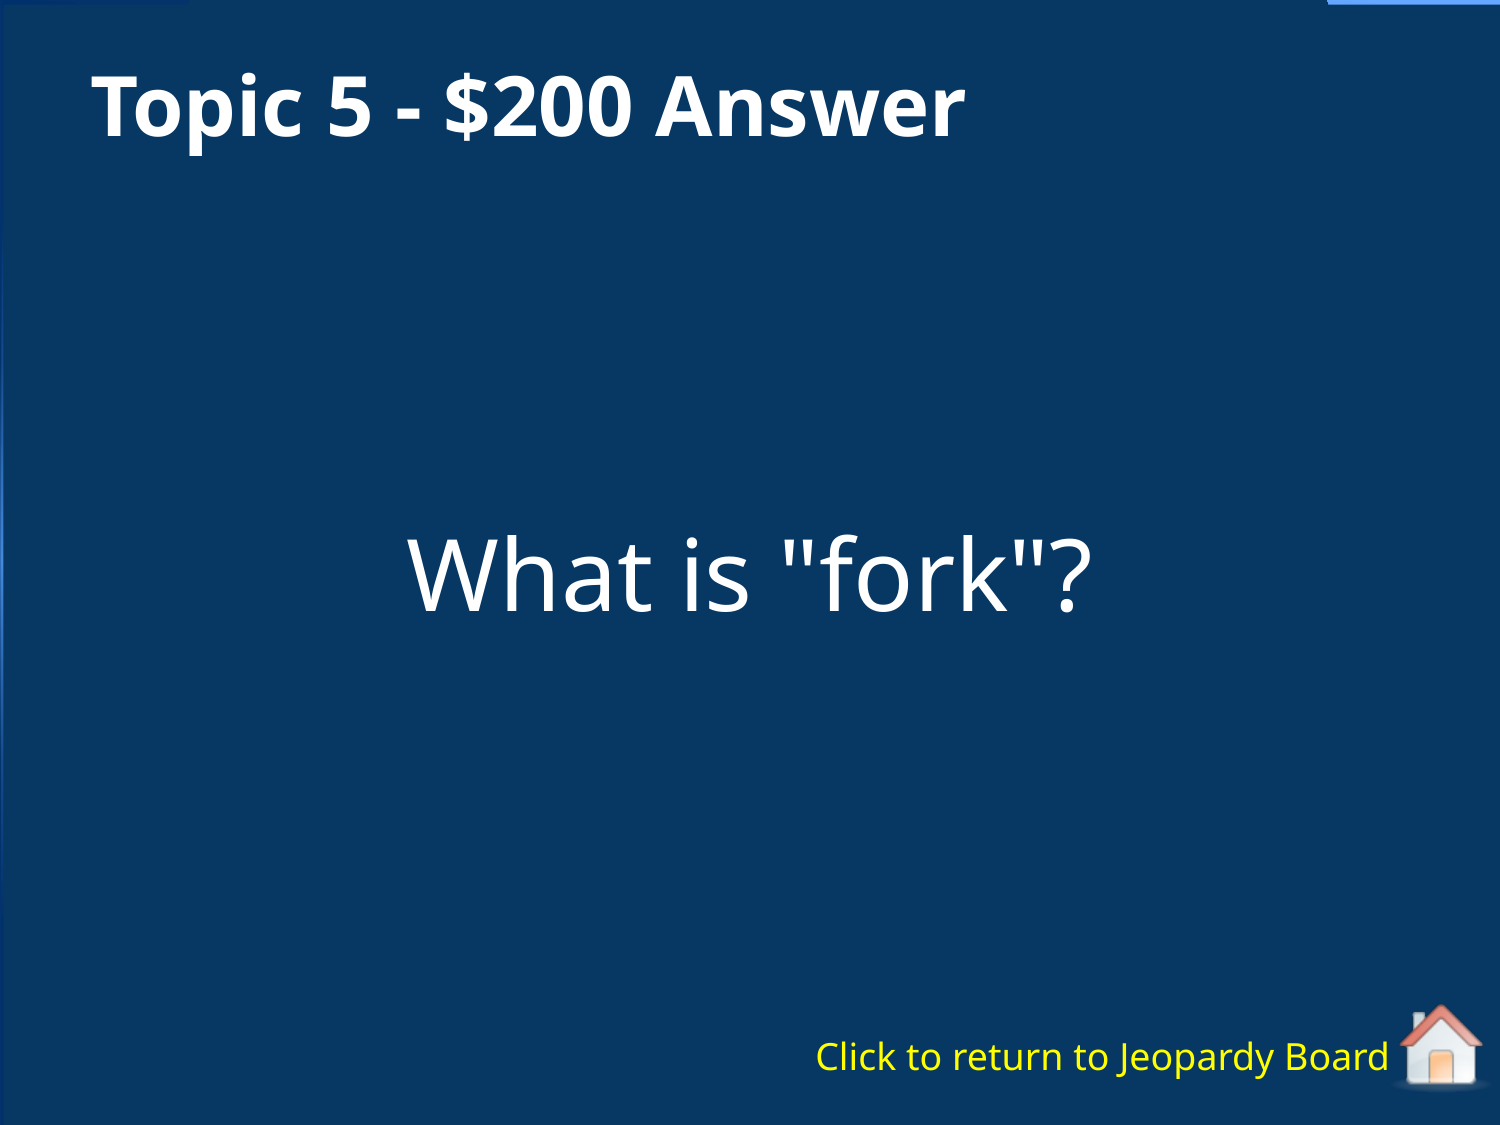

Topic 5 - $200 Answer
# What is "fork"?
Click to return to Jeopardy Board